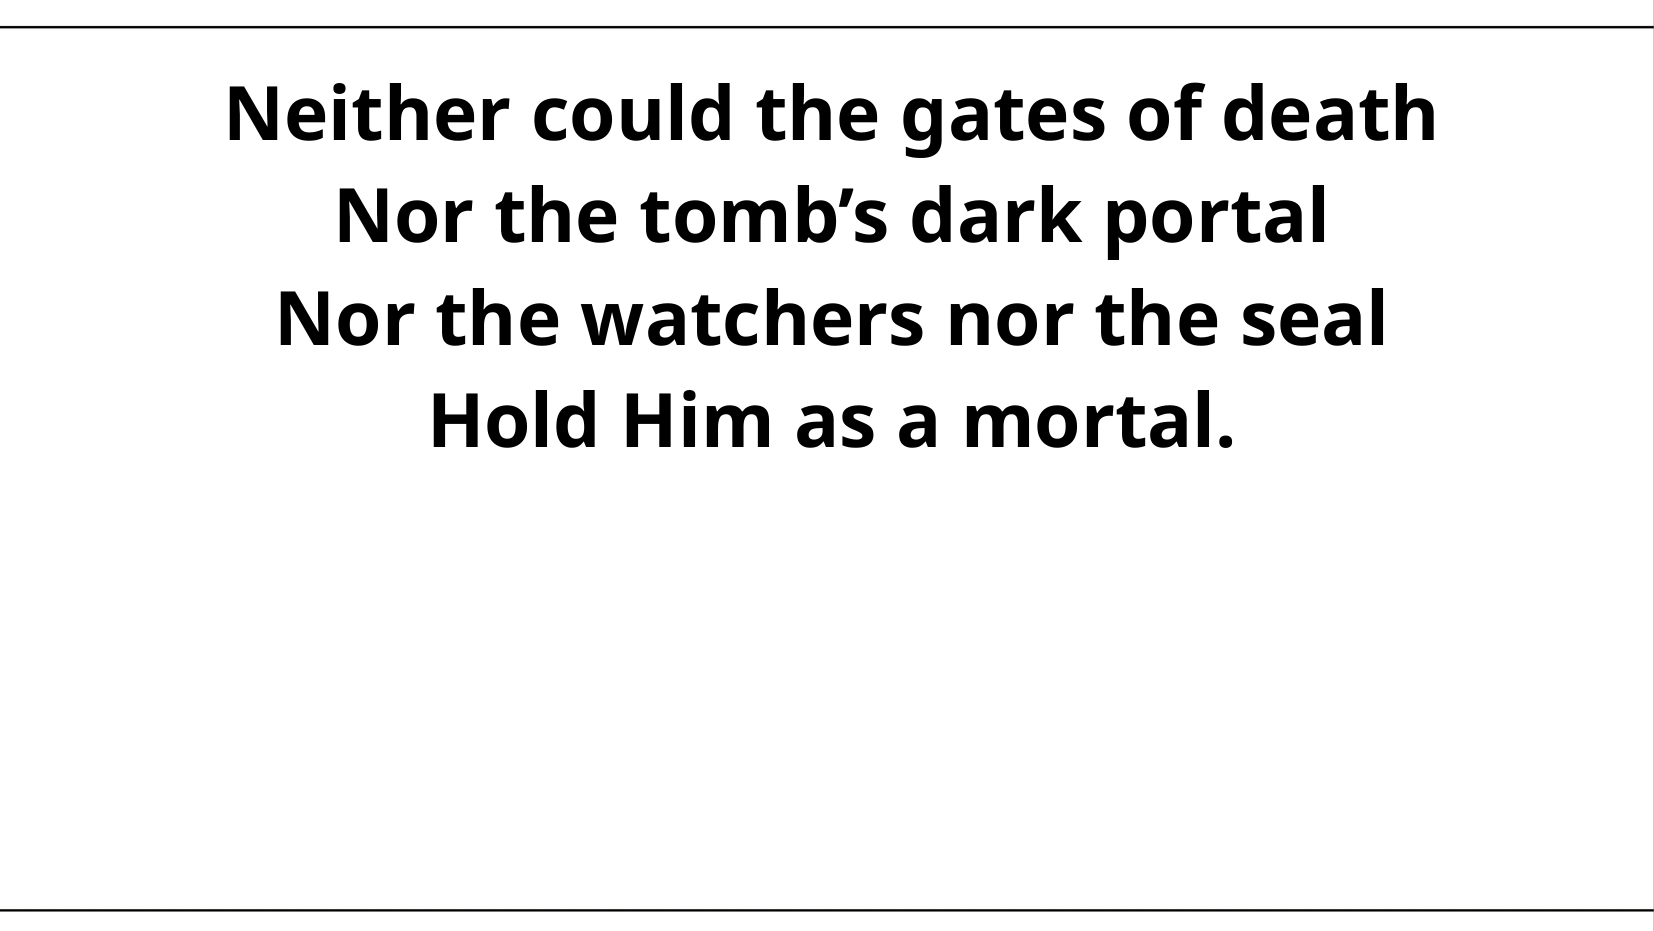

Neither could the gates of death
Nor the tomb’s dark portal
Nor the watchers nor the seal
Hold Him as a mortal.